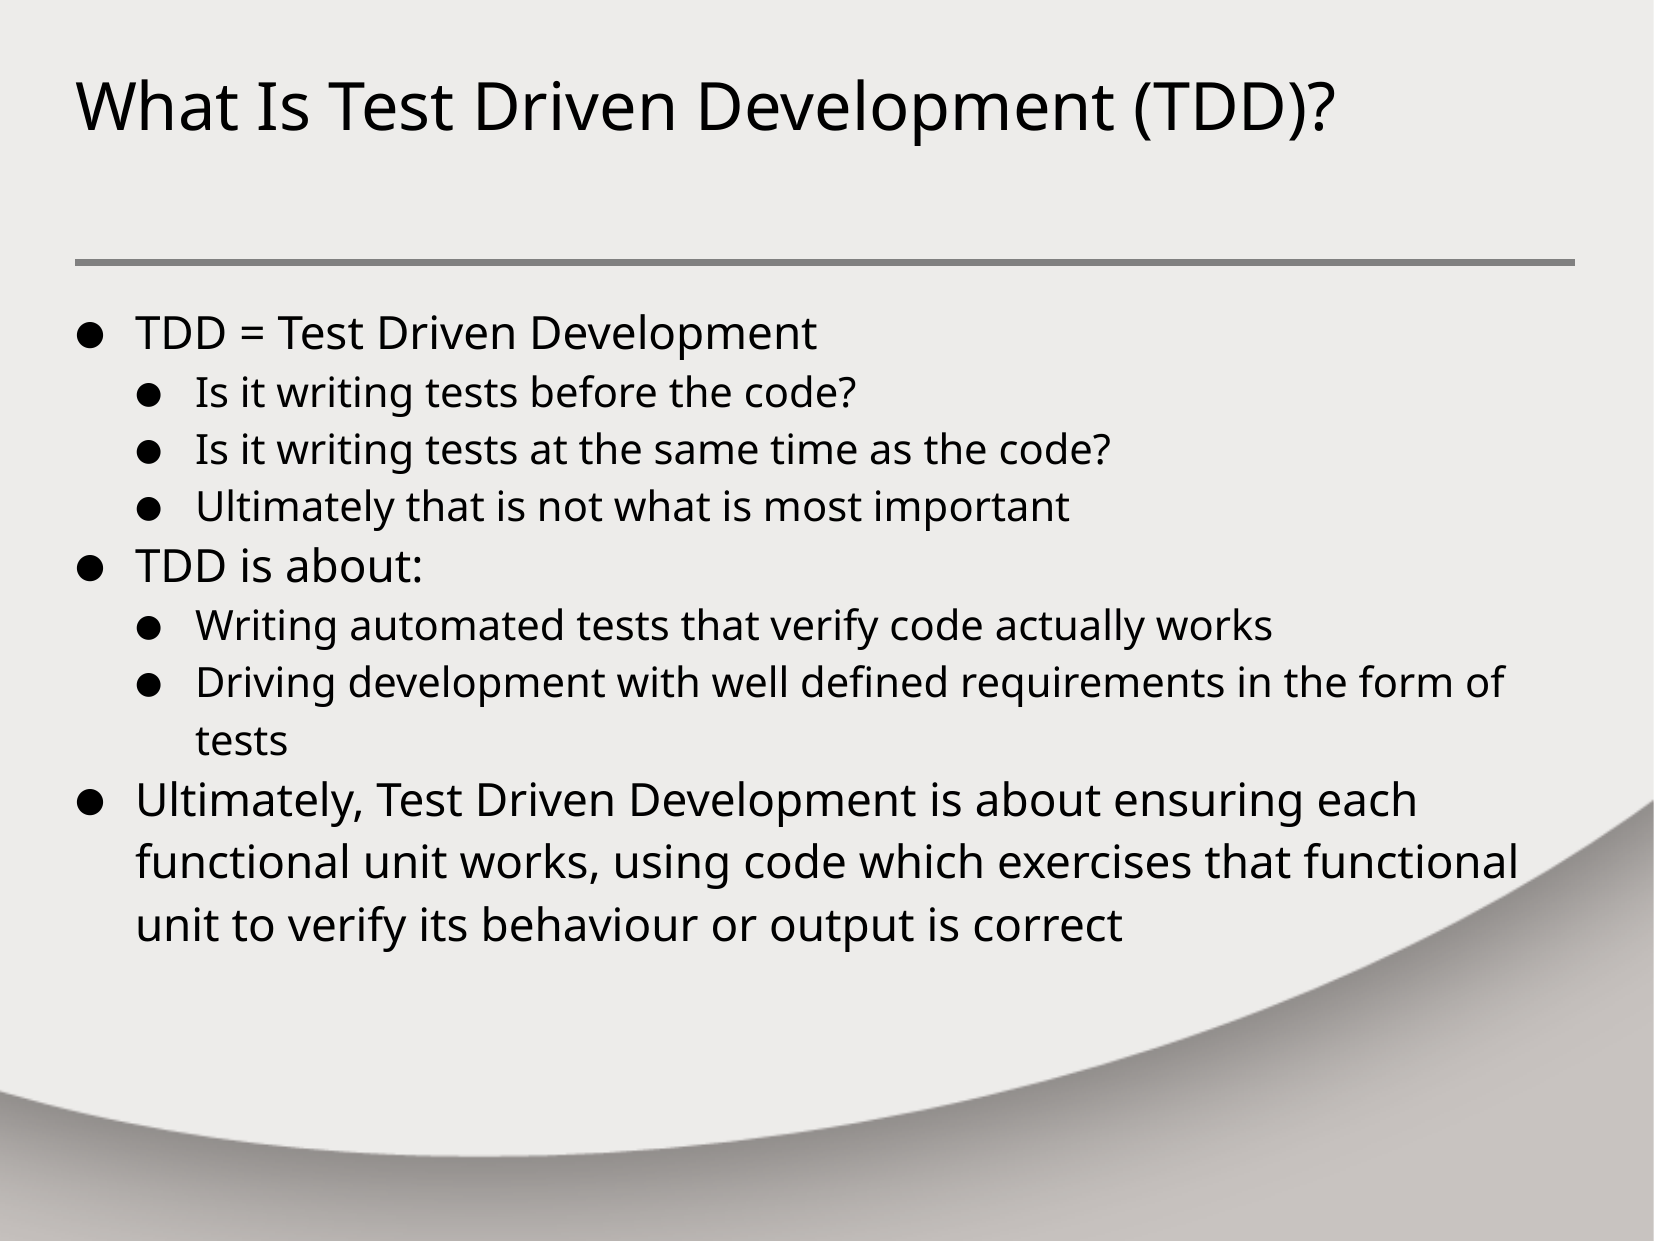

What Is Test Driven Development (TDD)?
# TDD = Test Driven Development
Is it writing tests before the code?
Is it writing tests at the same time as the code?
Ultimately that is not what is most important
TDD is about:
Writing automated tests that verify code actually works
Driving development with well defined requirements in the form of tests
Ultimately, Test Driven Development is about ensuring each functional unit works, using code which exercises that functional unit to verify its behaviour or output is correct